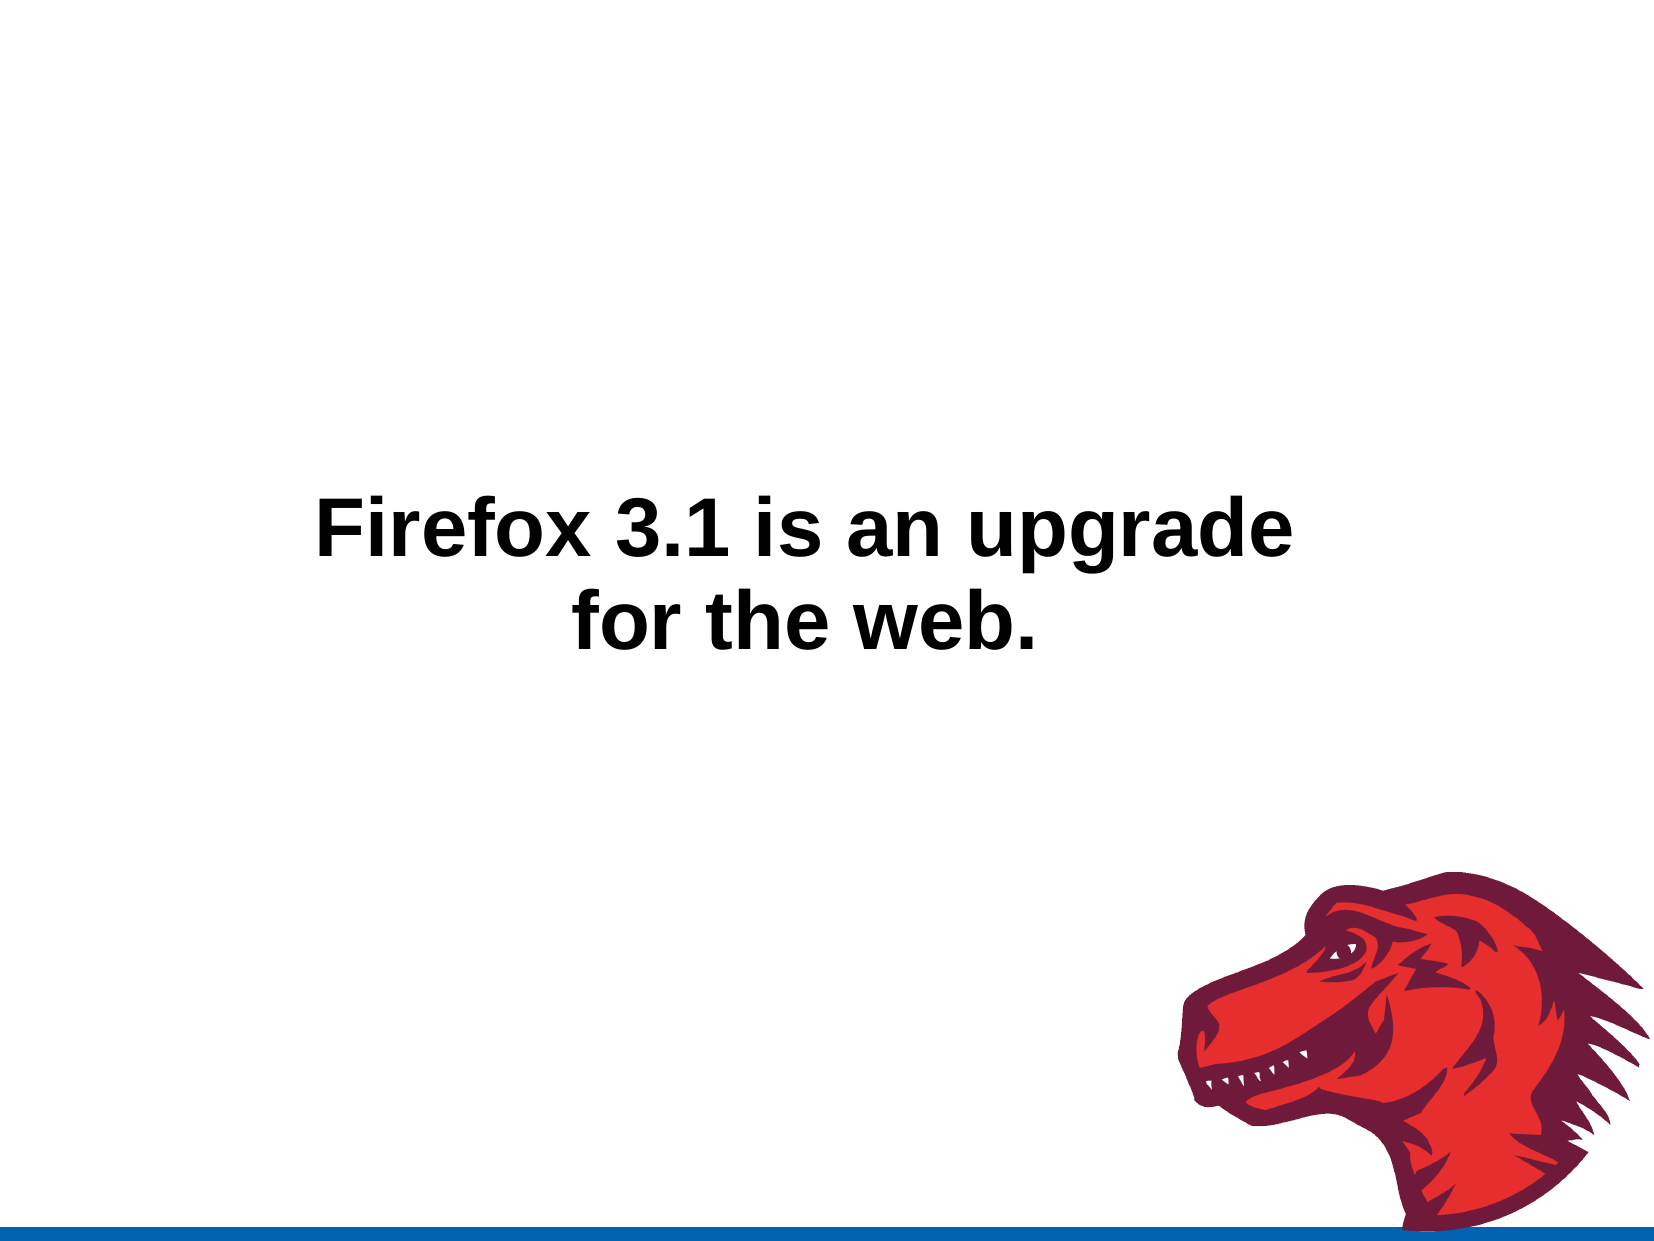

Firefox 3.1 is an upgrade
for the web.